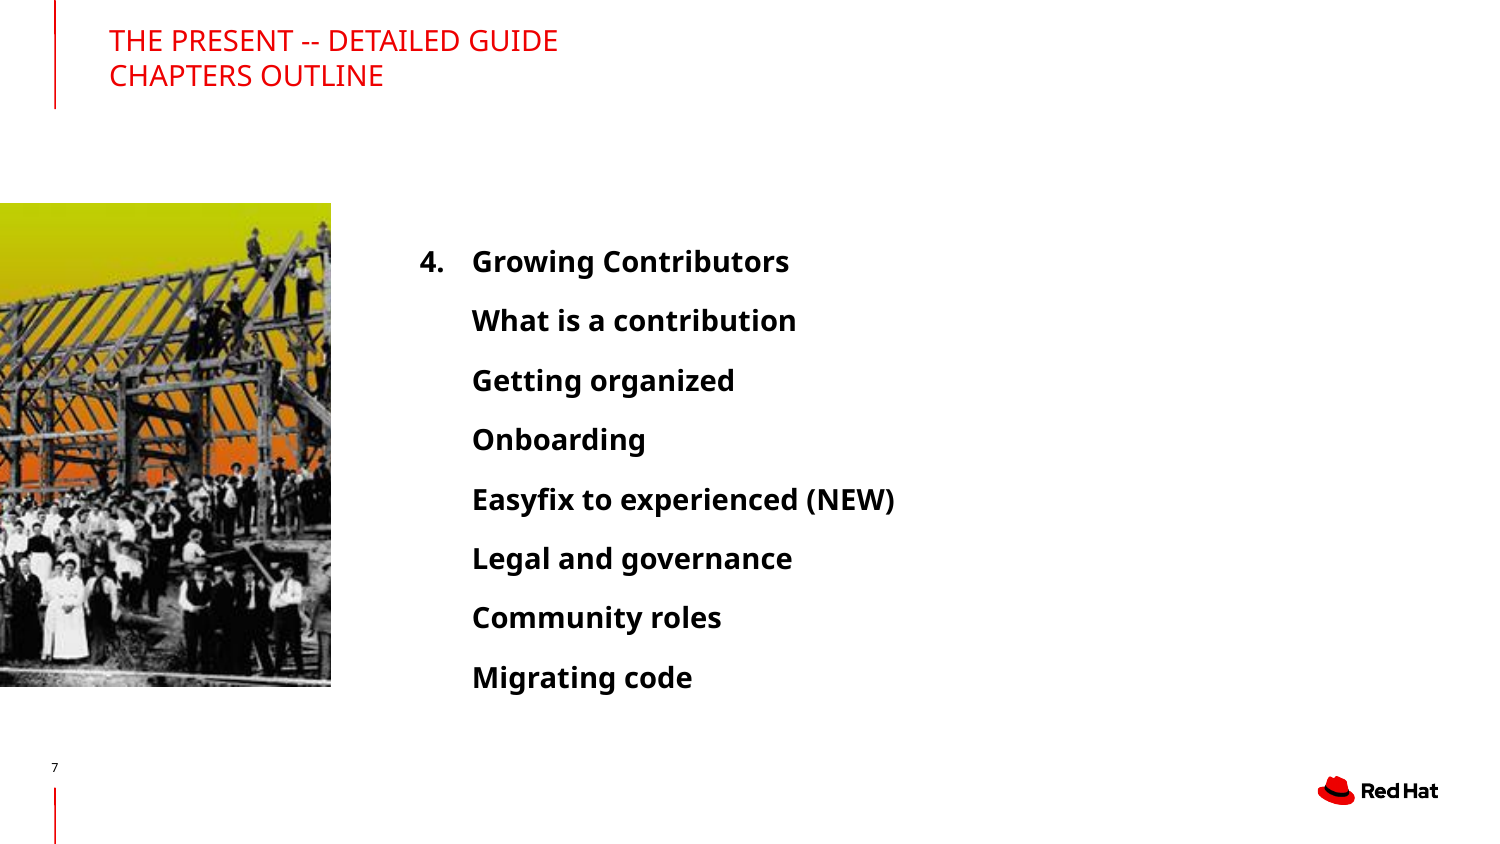

# THE PRESENT -- DETAILED GUIDE CHAPTERS OUTLINE
Growing Contributors
What is a contribution
Getting organized
Onboarding
Easyfix to experienced (NEW)
Legal and governance
Community roles
Migrating code